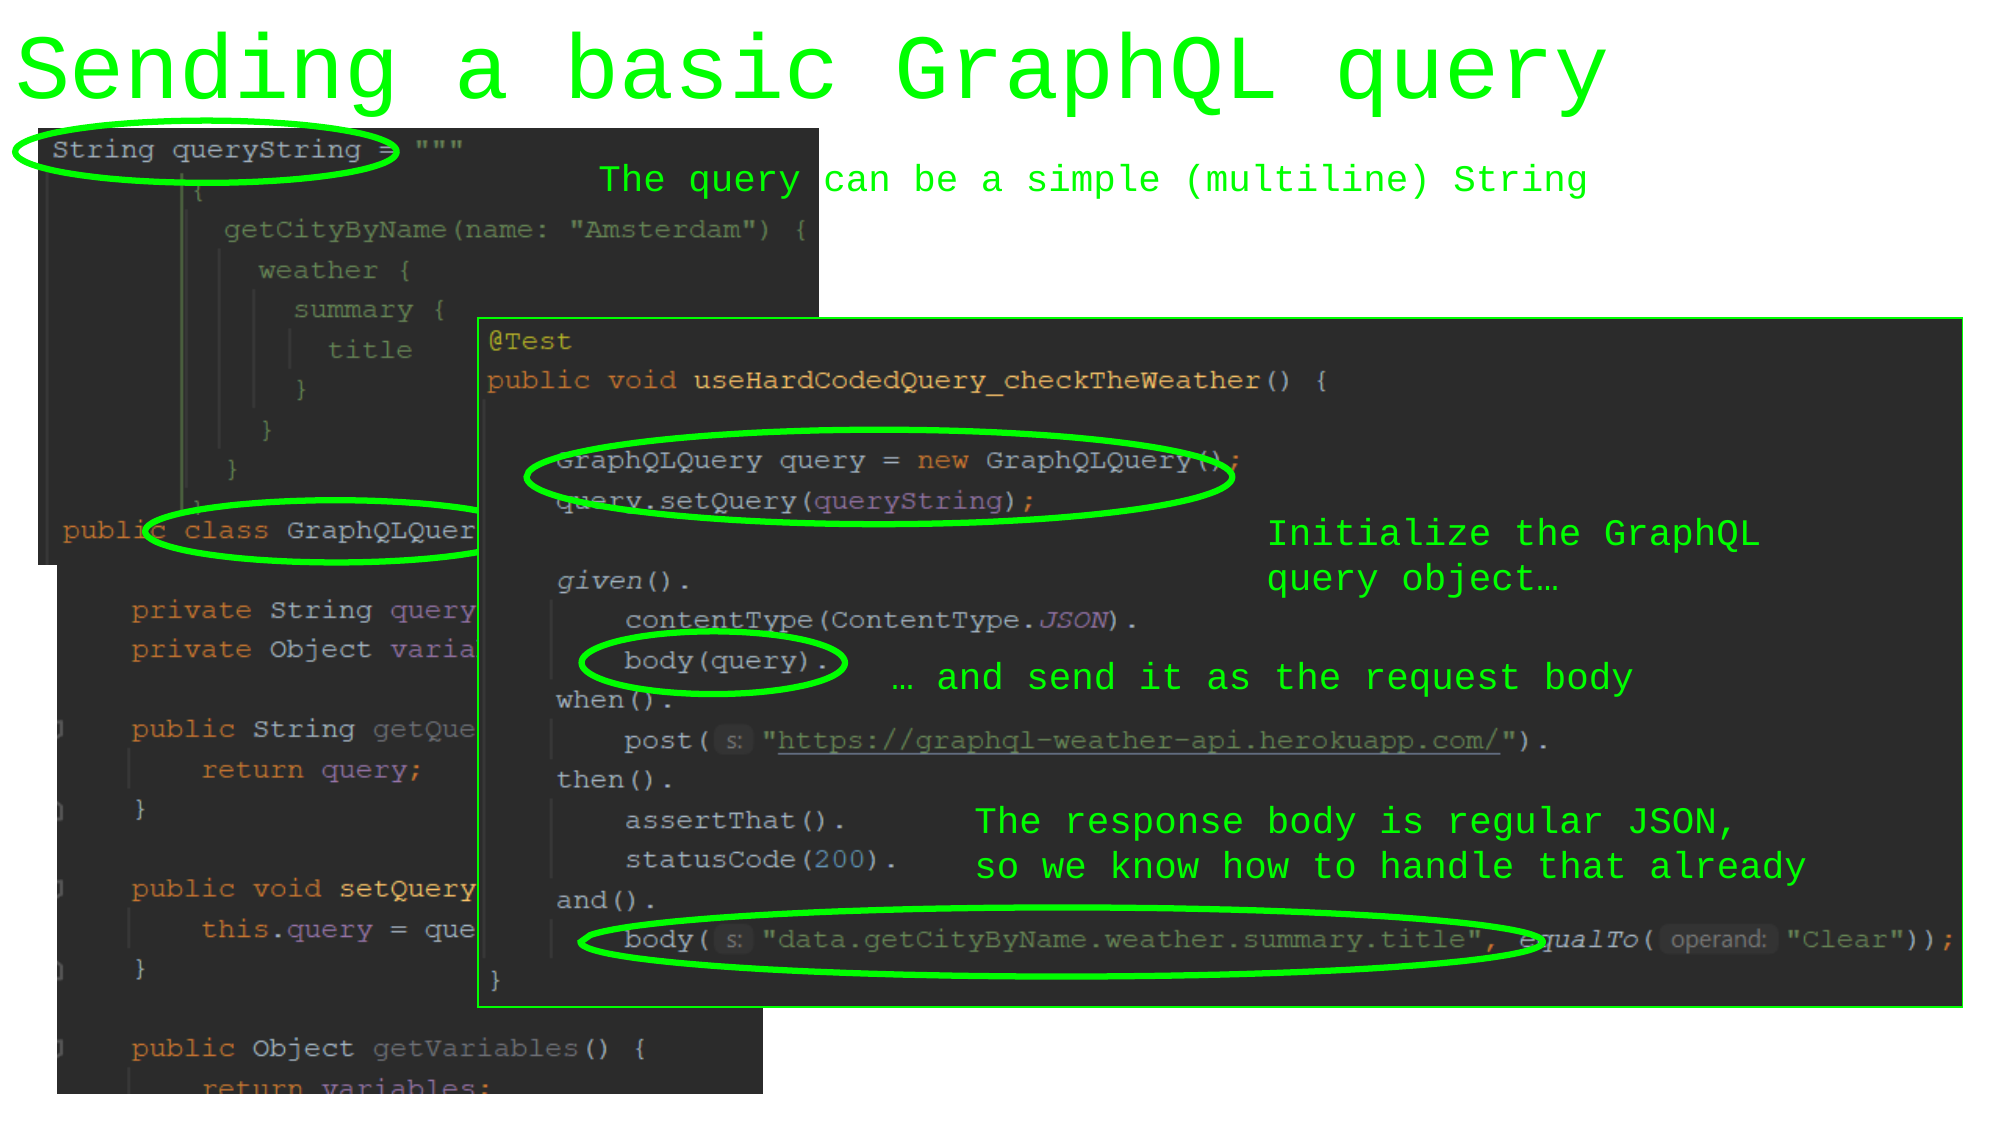

# Sending a basic GraphQL query
The query can be a simple (multiline) String
Initialize the GraphQL
query object…
Use a POJO here to represent the query to send
(makes serialization and creating the right payload easier)
… and send it as the request body
The response body is regular JSON,
so we know how to handle that already